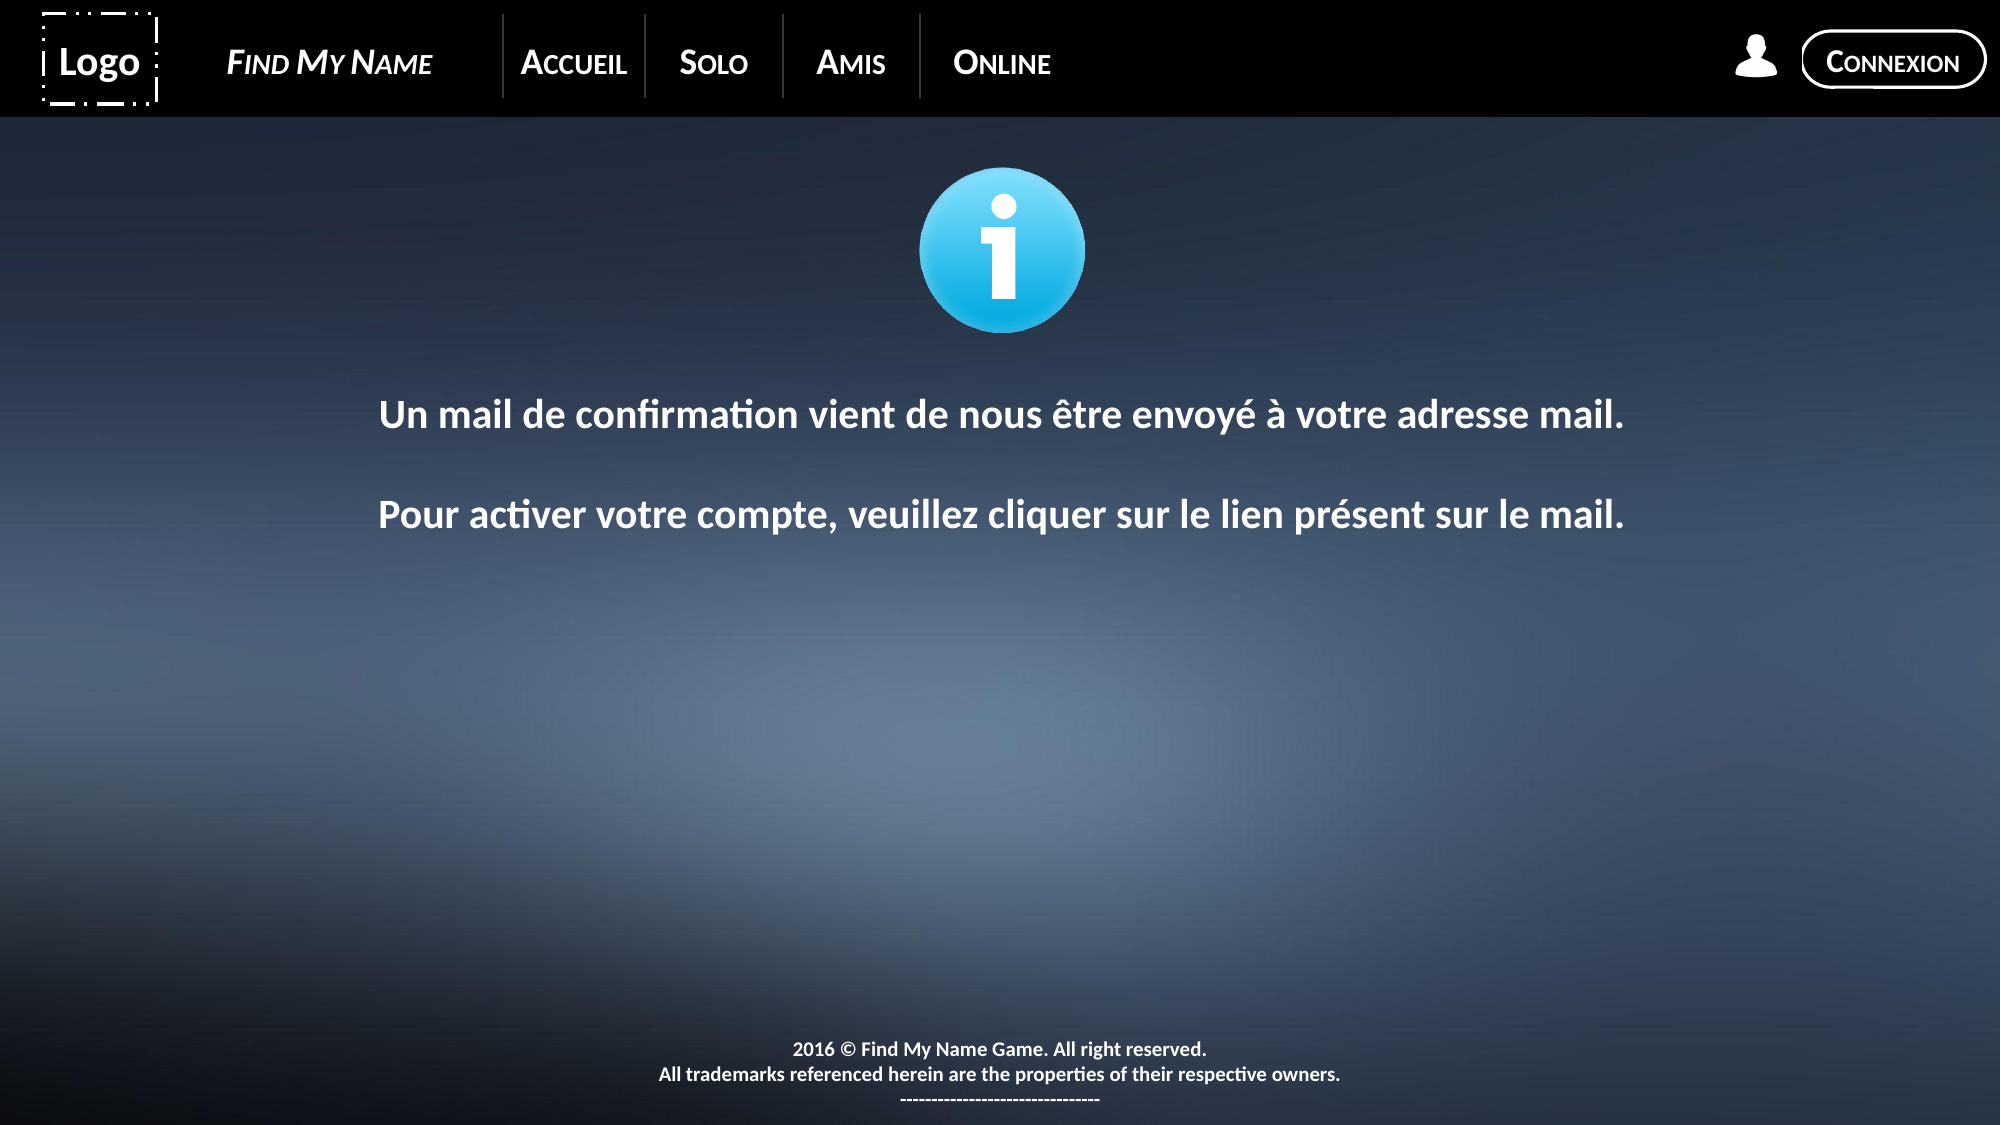

Logo
CONNEXION
FIND MY NAME
ACCUEIL
SOLO
AMIS
ONLINE
Un mail de confirmation vient de nous être envoyé à votre adresse mail.
Pour activer votre compte, veuillez cliquer sur le lien présent sur le mail.
2016 © Find My Name Game. All right reserved.
All trademarks referenced herein are the properties of their respective owners.
--------------------------------